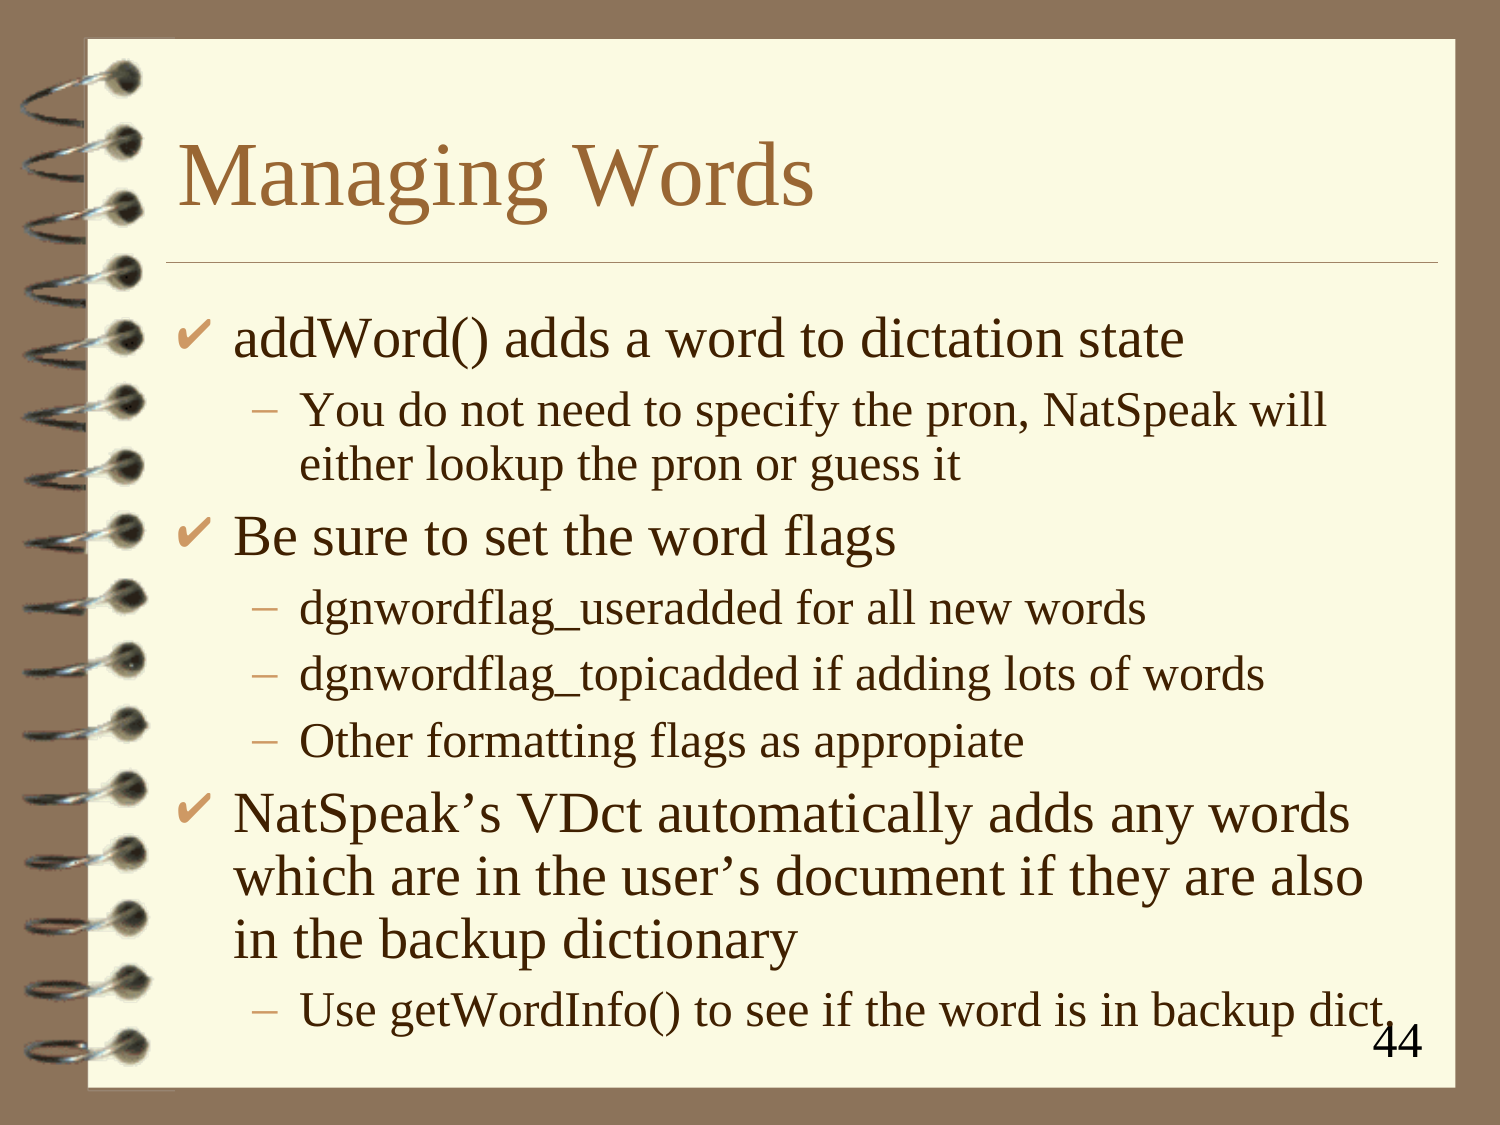

# Managing Words
addWord() adds a word to dictation state
You do not need to specify the pron, NatSpeak will either lookup the pron or guess it
Be sure to set the word flags
dgnwordflag_useradded for all new words
dgnwordflag_topicadded if adding lots of words
Other formatting flags as appropiate
NatSpeak’s VDct automatically adds any words which are in the user’s document if they are also in the backup dictionary
Use getWordInfo() to see if the word is in backup dict.
44